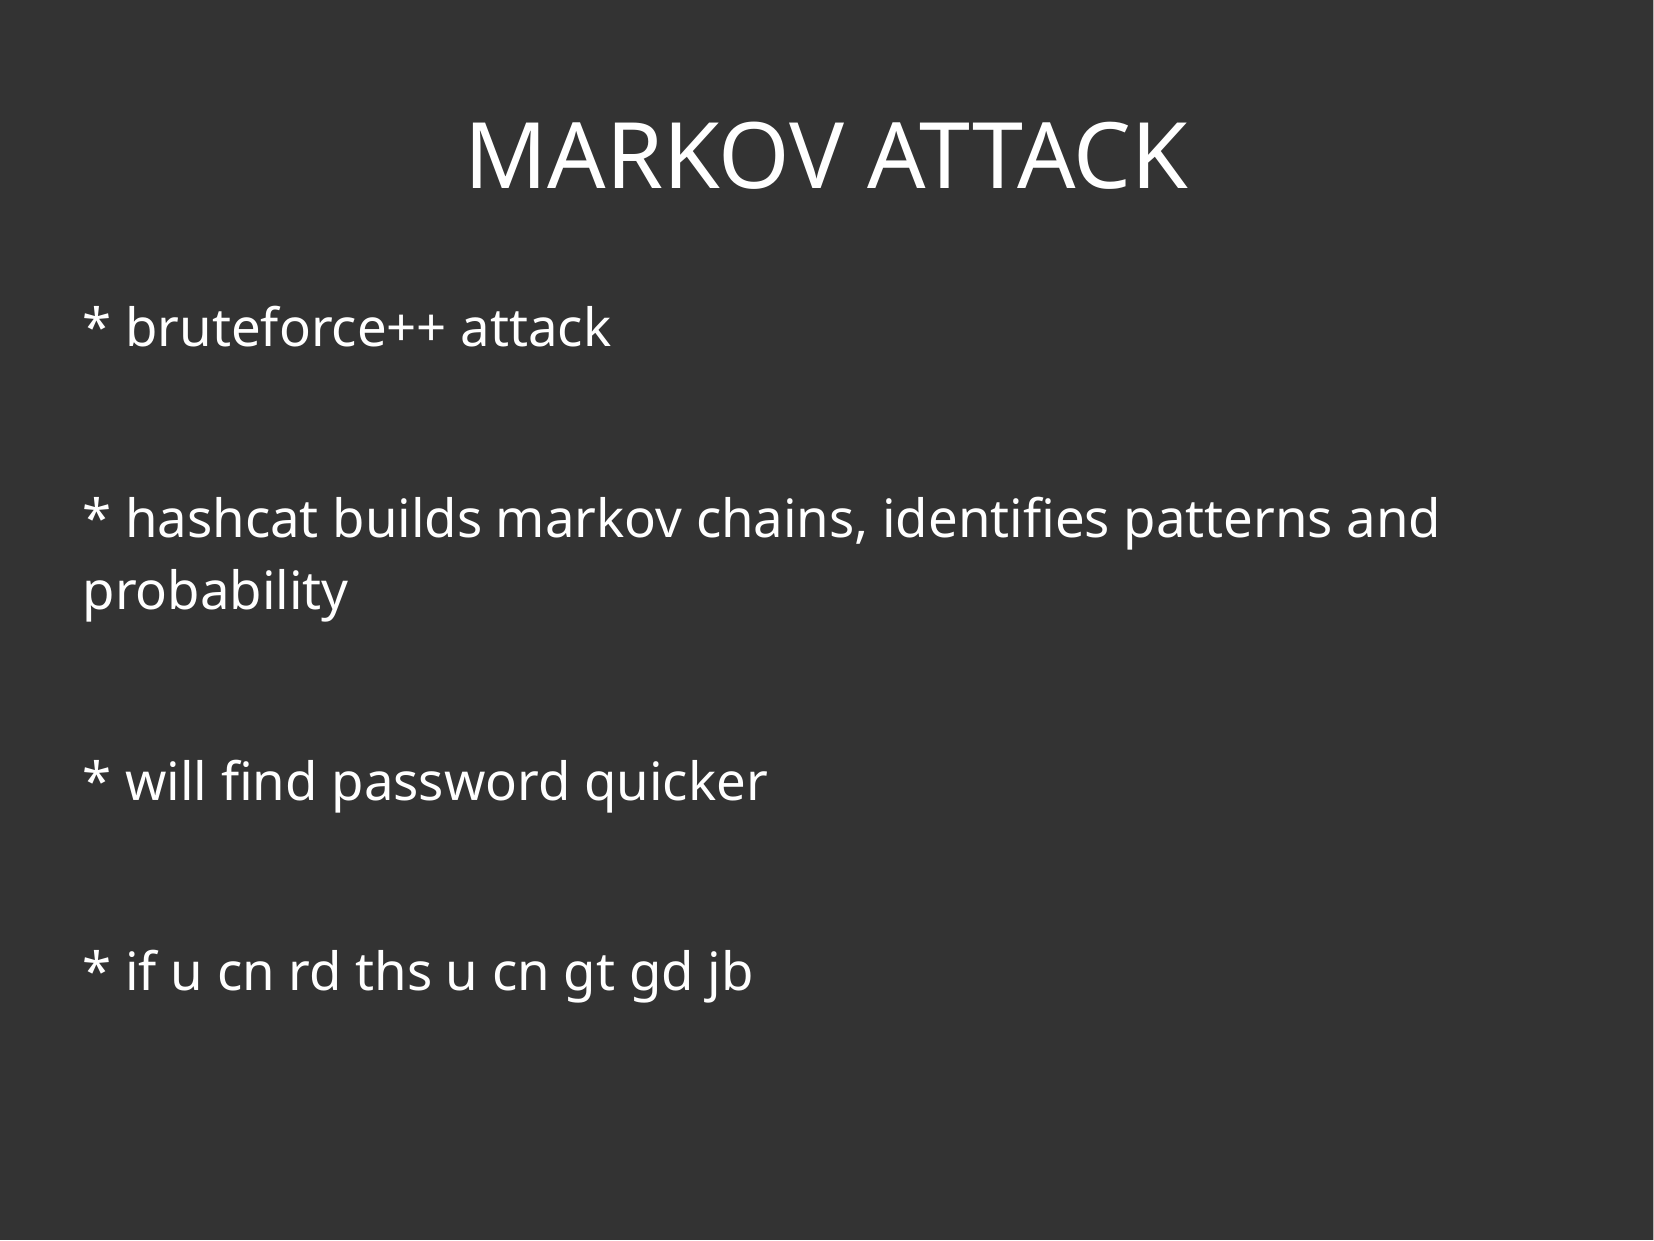

# MARKOV ATTACK
* bruteforce++ attack
* hashcat builds markov chains, identifies patterns and probability
* will find password quicker
* if u cn rd ths u cn gt gd jb